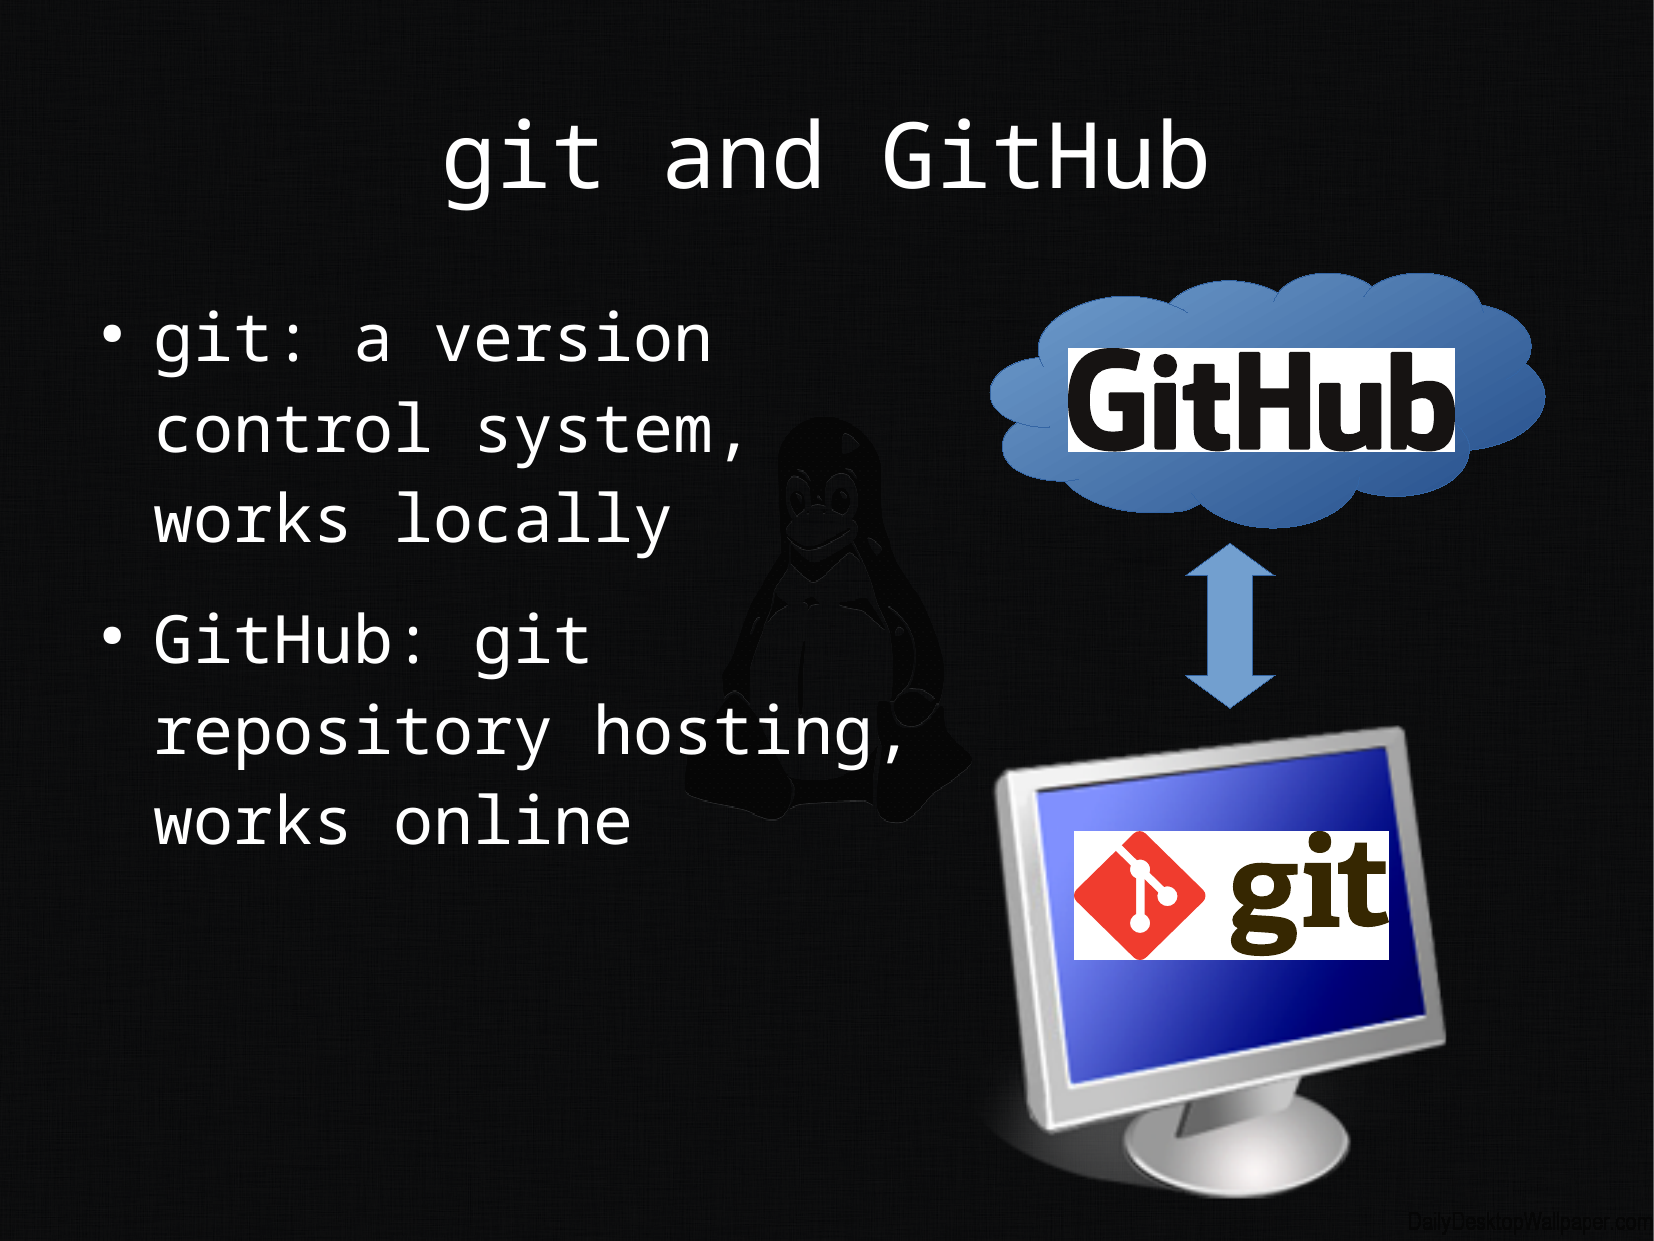

# git and GitHub
git: a version control system, works locally
GitHub: git repository hosting, works online